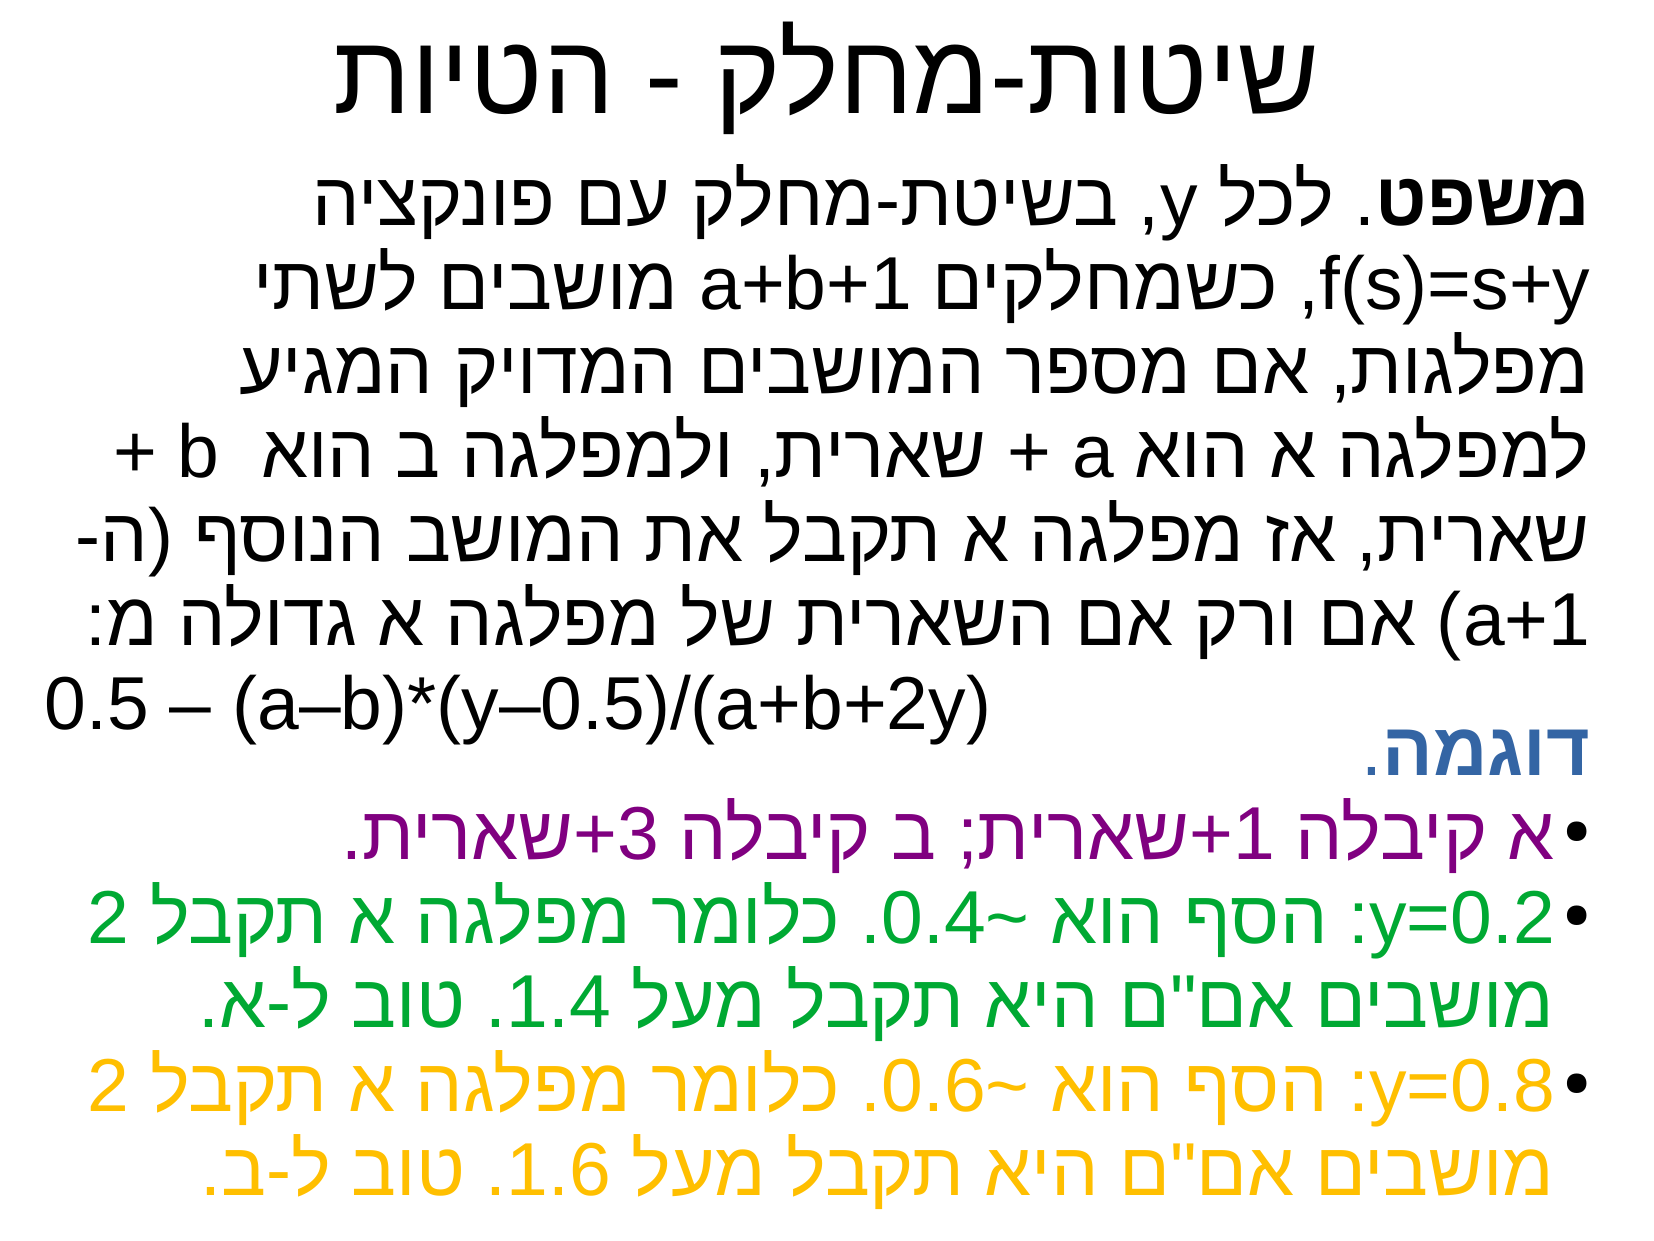

# שיטות-מחלק - הטיות
משפט. לכל y, בשיטת-מחלק עם פונקציה f(s)=s+y, כשמחלקים a+b+1 מושבים לשתי מפלגות, אם מספר המושבים המדויק המגיע למפלגה א הוא a + שארית, ולמפלגה ב הוא b + שארית, אז מפלגה א תקבל את המושב הנוסף (ה- a+1) אם ורק אם השארית של מפלגה א גדולה מ:
0.5 – (a–b)*(y–0.5)/(a+b+2y)
דוגמה.
א	 קיבלה 1+שארית; ב קיבלה 3+שארית.
y=0.2: הסף הוא ~0.4. כלומר מפלגה א תקבל 2 מושבים אם"ם היא תקבל מעל 1.4. טוב ל-א.
y=0.8: הסף הוא ~0.6. כלומר מפלגה א תקבל 2 מושבים אם"ם היא תקבל מעל 1.6. טוב ל-ב.